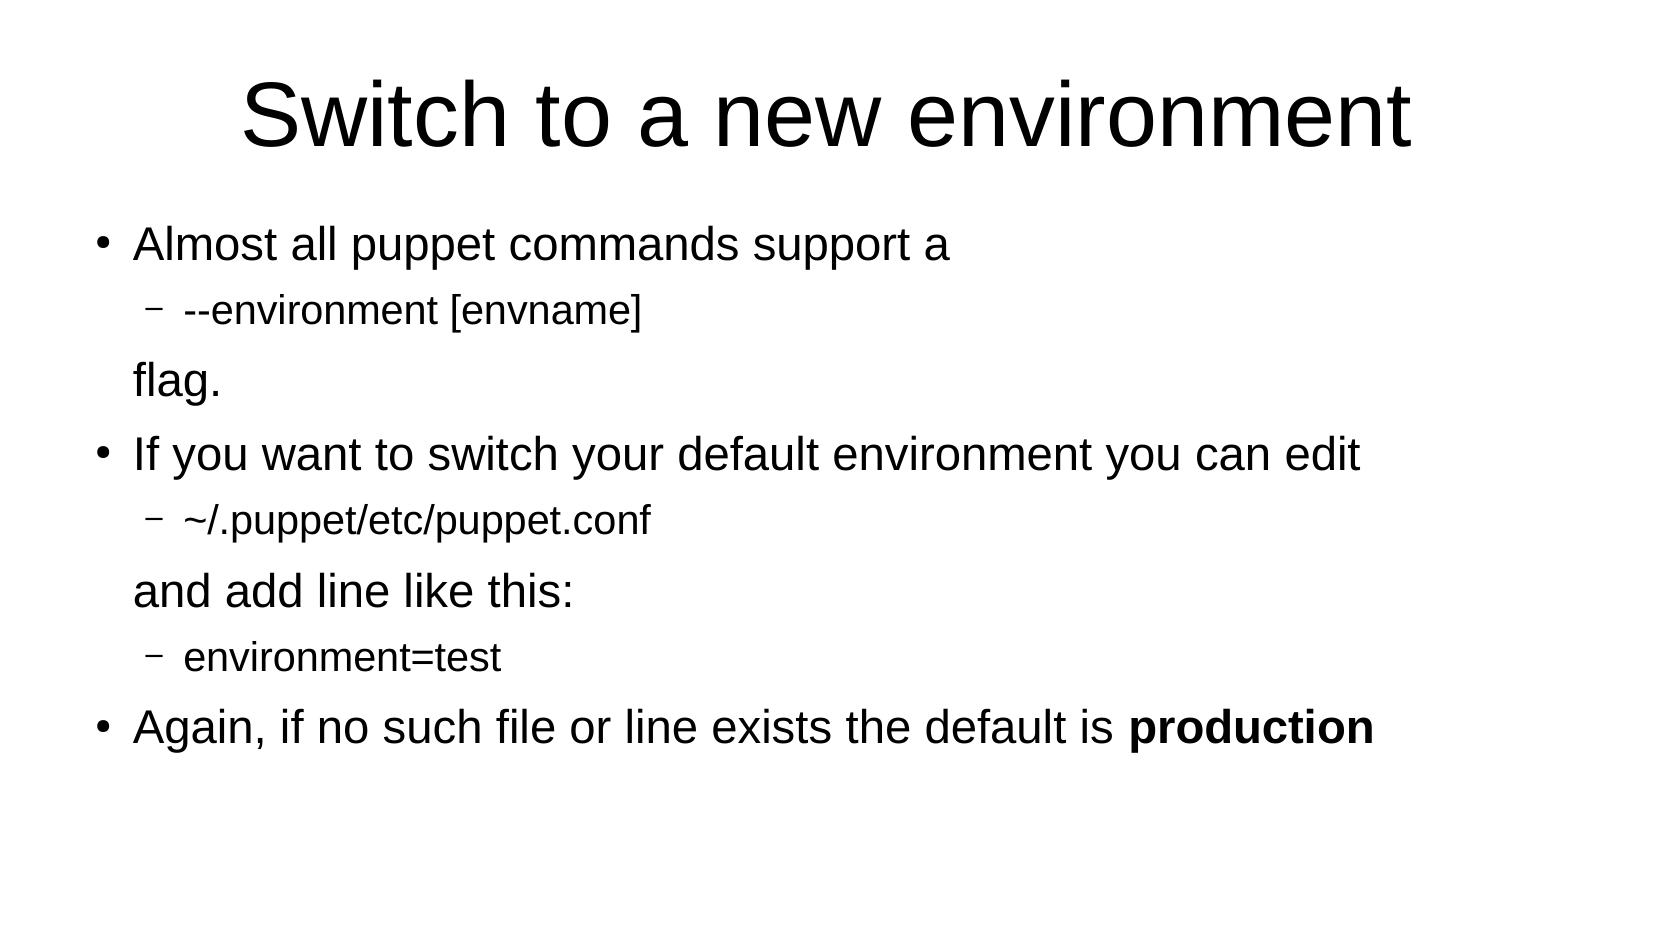

# Switch to a new environment
Almost all puppet commands support a
--environment [envname]
flag.
If you want to switch your default environment you can edit
~/.puppet/etc/puppet.conf
and add line like this:
environment=test
Again, if no such file or line exists the default is production